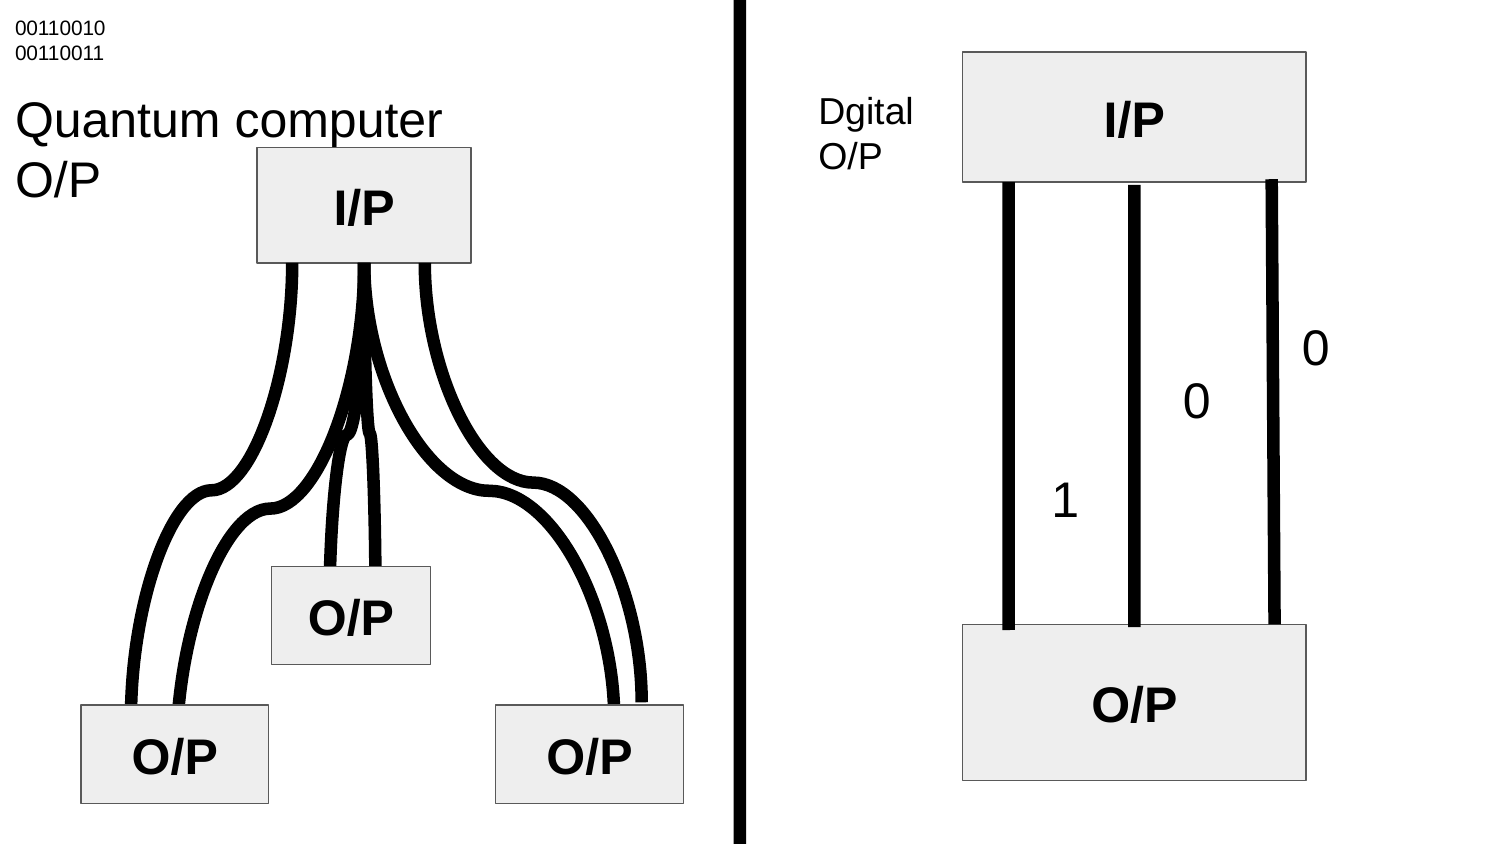

00110010 00110011
I/P
Quantum computer
O/P
Dgital
O/P
I/P
0
0
1
O/P
O/P
O/P
O/P